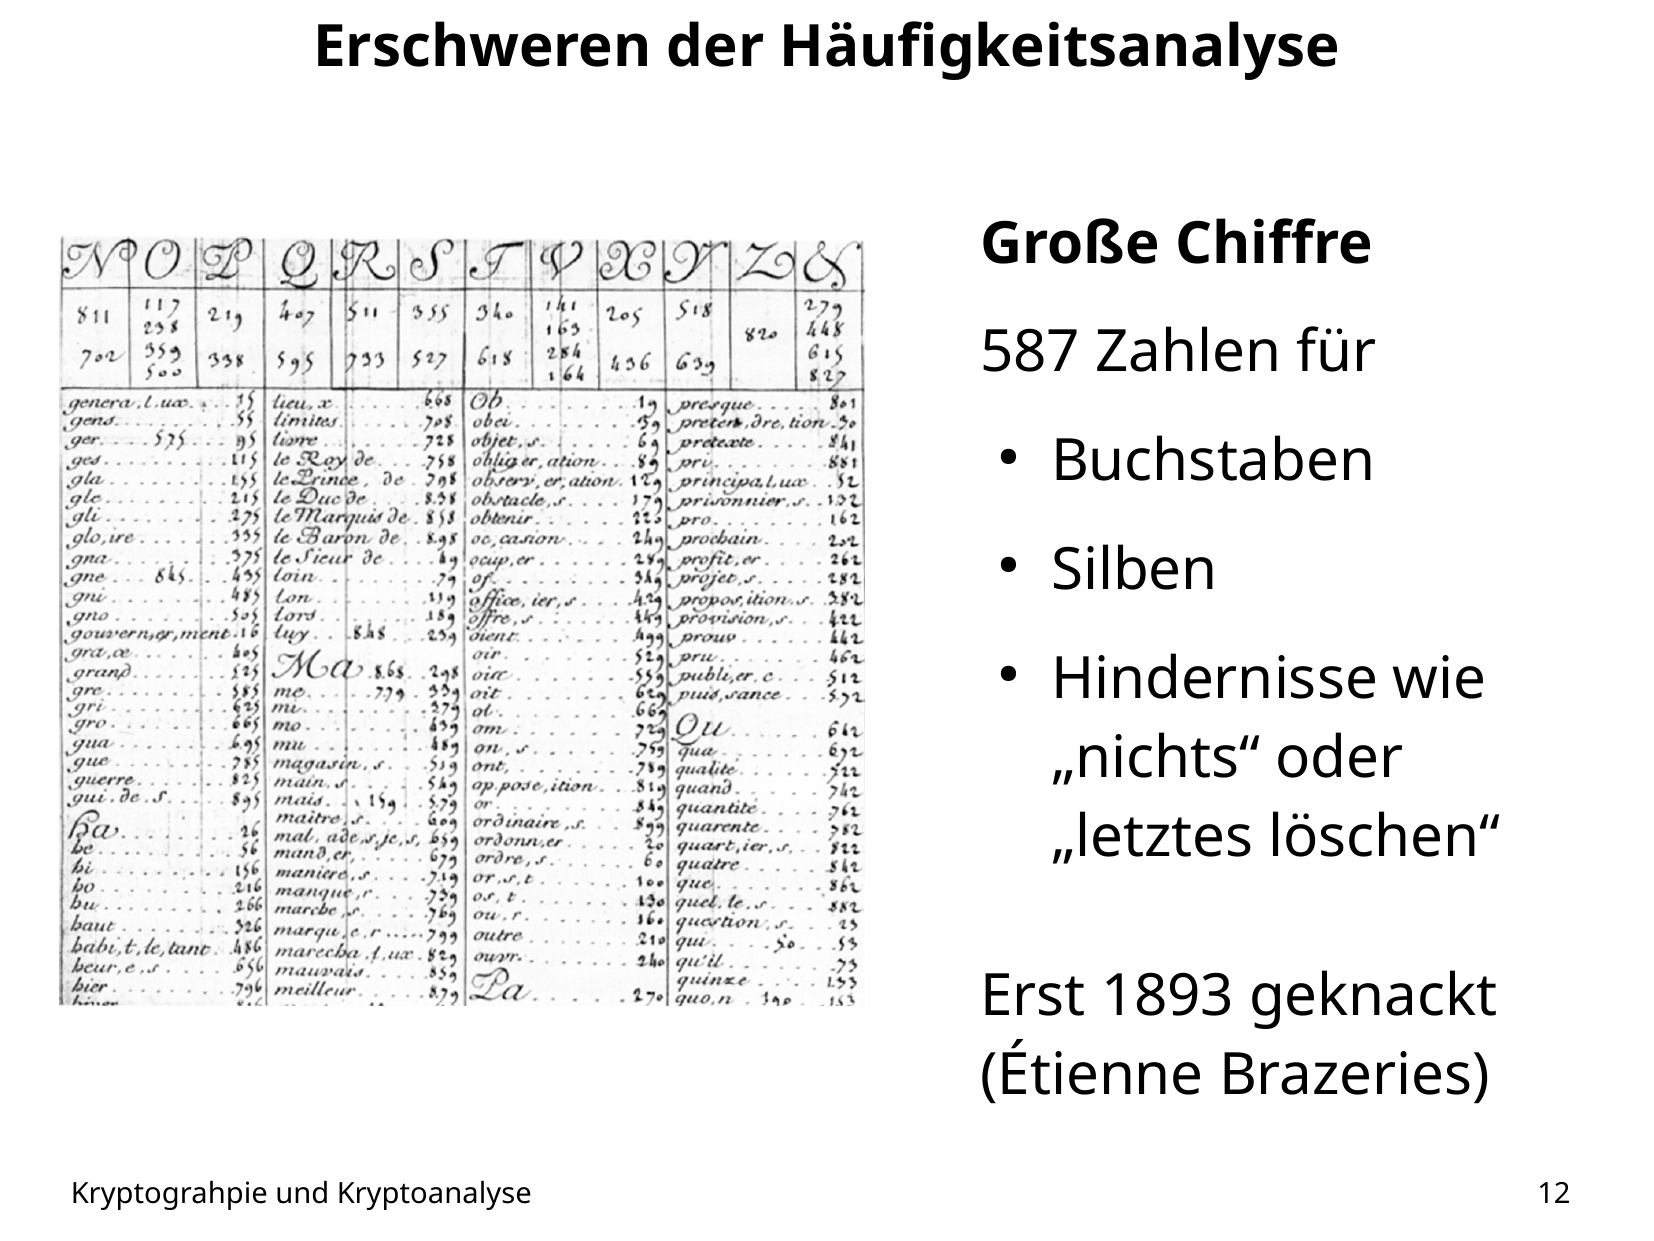

# Erschweren der Häufigkeitsanalyse
Große Chiffre
587 Zahlen für
Buchstaben
Silben
Hindernisse wie
„nichts“ oder
„letztes löschen“
Erst 1893 geknackt
(Étienne Brazeries)
Kryptograhpie und Kryptoanalyse
12